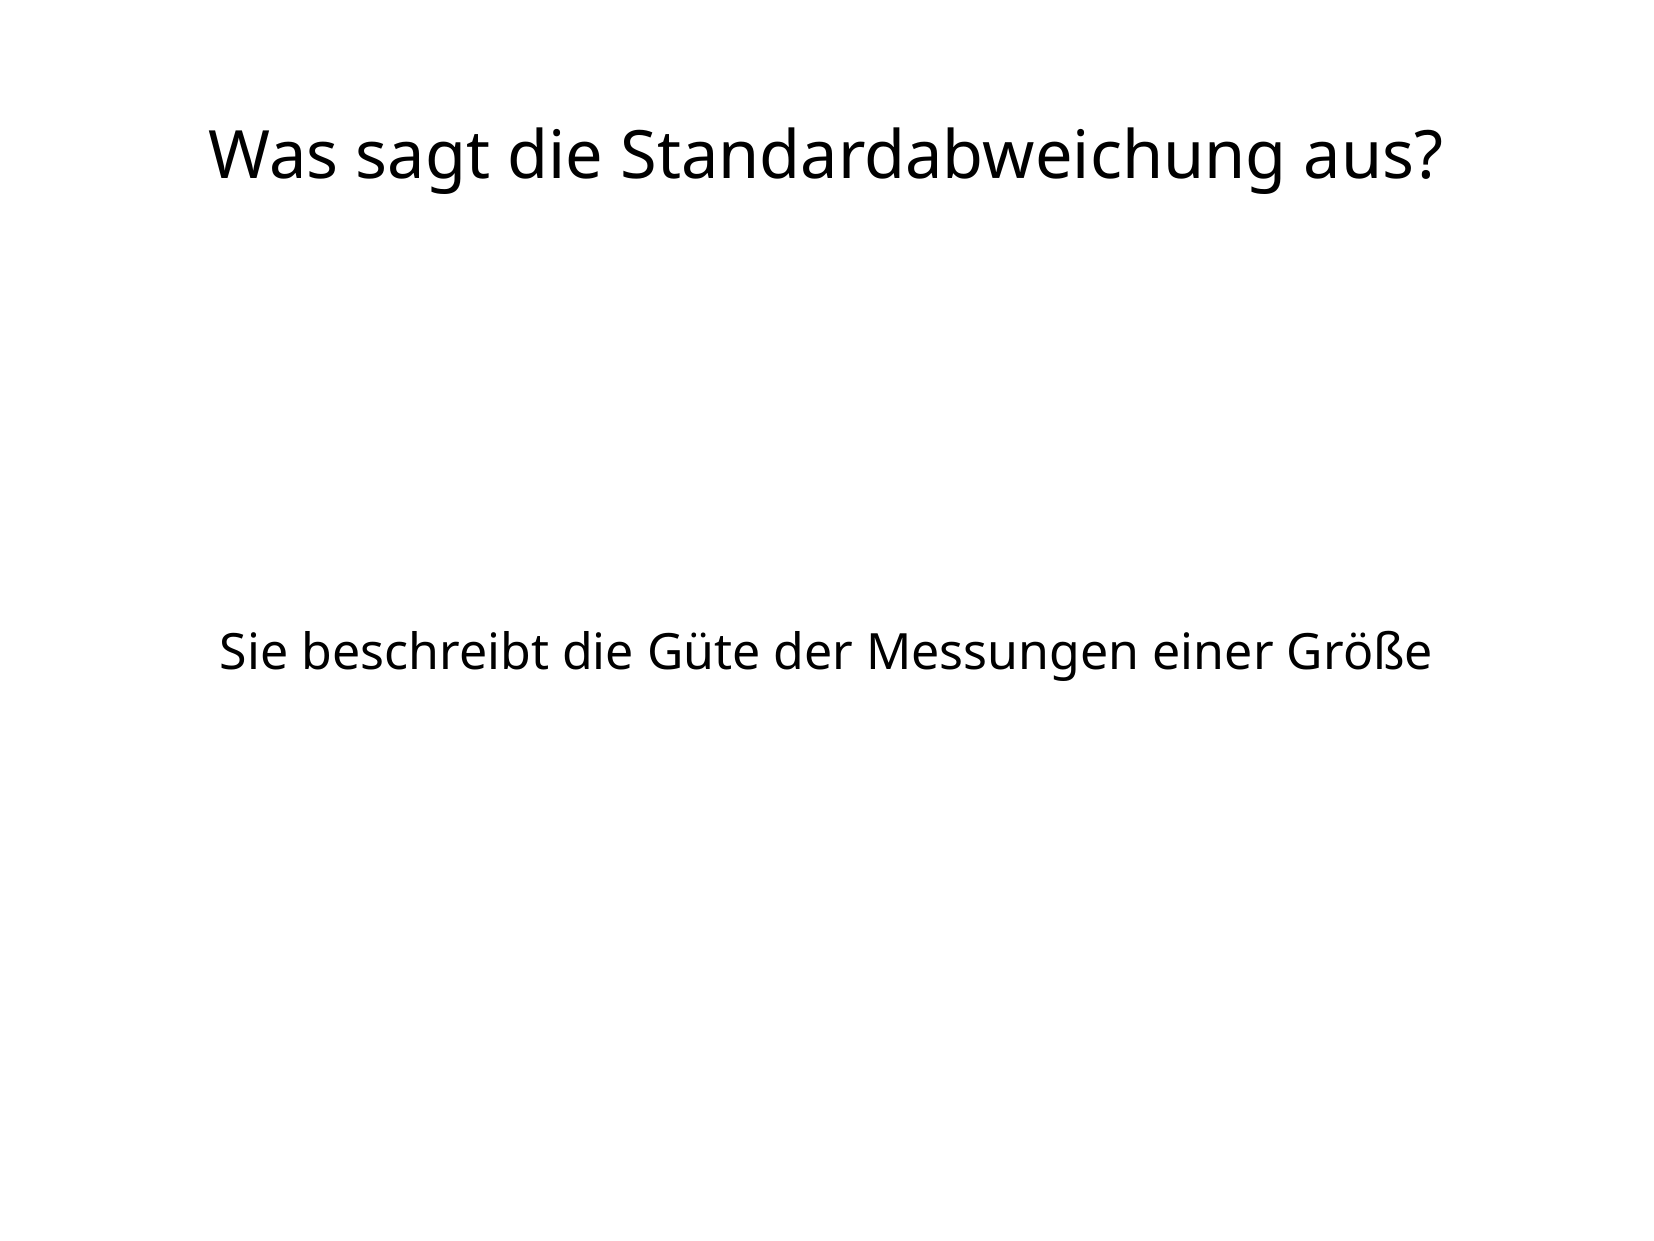

# Was sagt die Standardabweichung aus?
Sie beschreibt die Güte der Messungen einer Größe